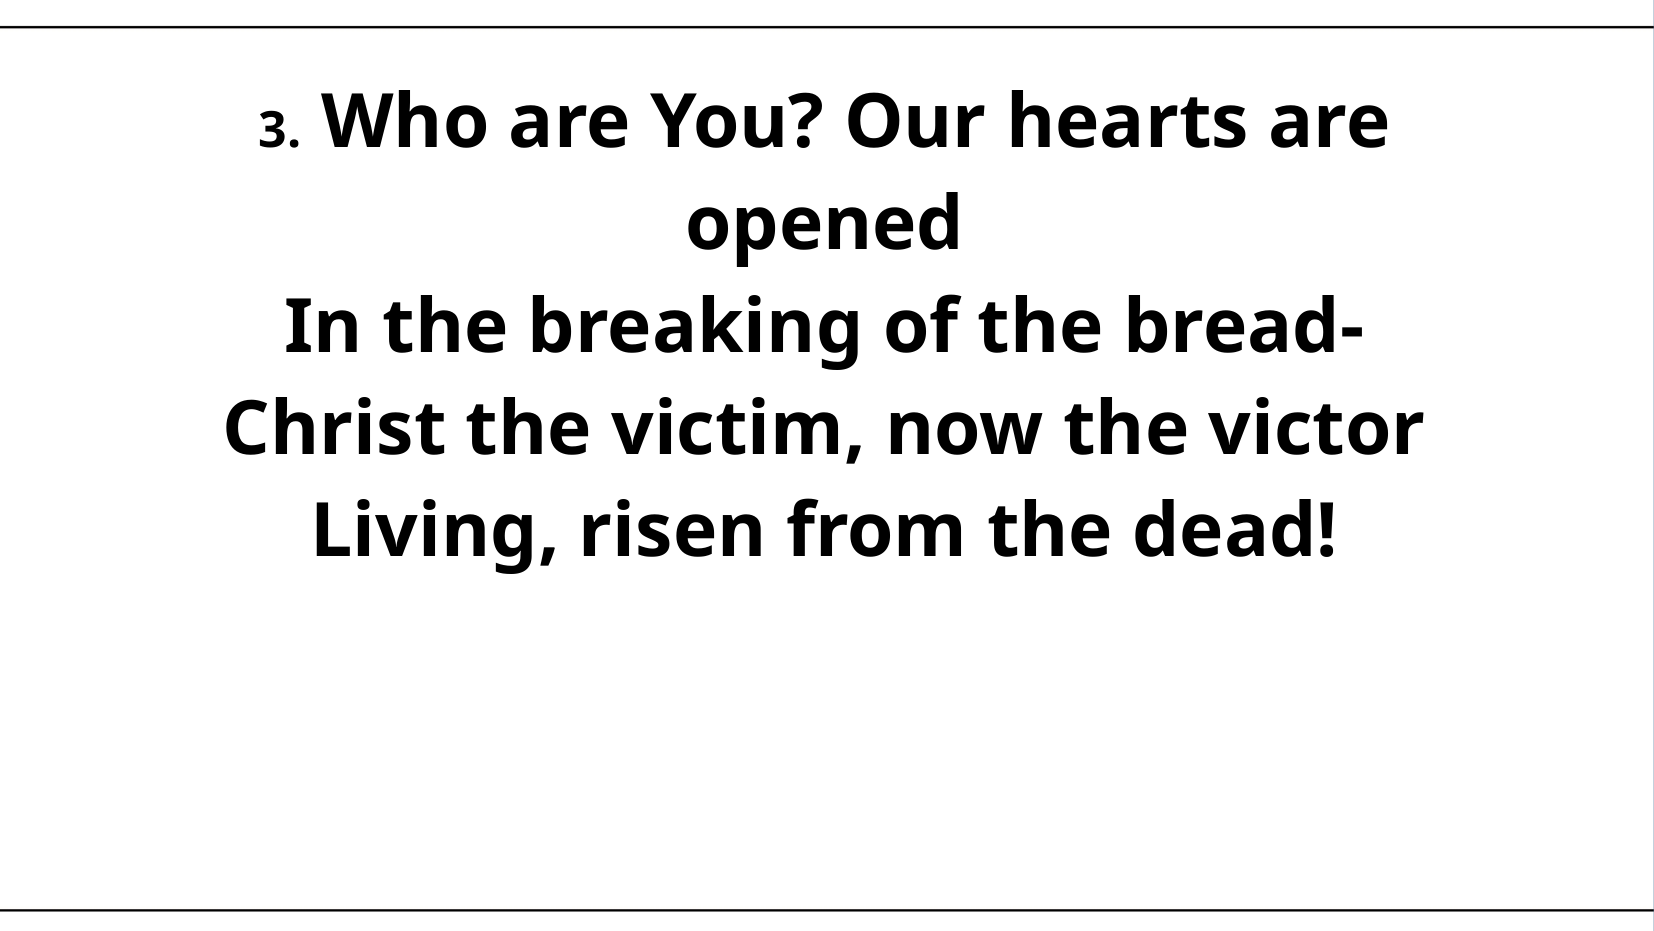

3. Who are You? Our hearts are opened
In the breaking of the bread-
Christ the victim, now the victor
Living, risen from the dead!